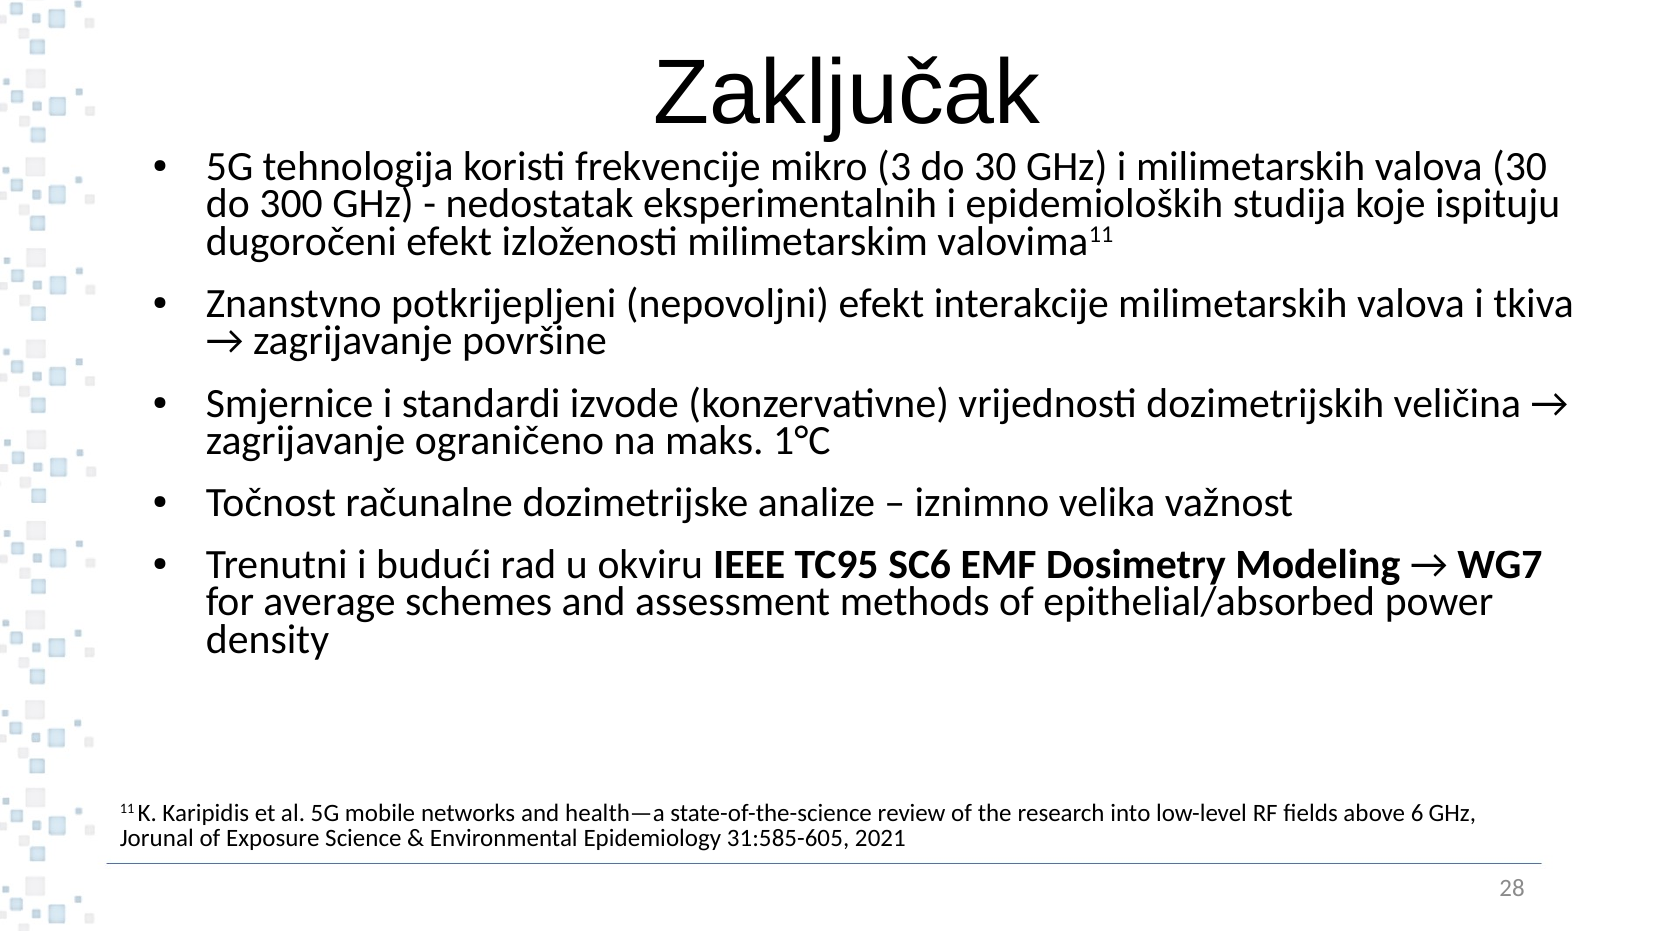

# Zaključak
5G tehnologija koristi frekvencije mikro (3 do 30 GHz) i milimetarskih valova (30 do 300 GHz) - nedostatak eksperimentalnih i epidemioloških studija koje ispituju dugoročeni efekt izloženosti milimetarskim valovima11
Znanstvno potkrijepljeni (nepovoljni) efekt interakcije milimetarskih valova i tkiva → zagrijavanje površine
Smjernice i standardi izvode (konzervativne) vrijednosti dozimetrijskih veličina → zagrijavanje ograničeno na maks. 1°C
Točnost računalne dozimetrijske analize – iznimno velika važnost
Trenutni i budući rad u okviru IEEE TC95 SC6 EMF Dosimetry Modeling → WG7 for average schemes and assessment methods of epithelial/absorbed power density
11 K. Karipidis et al. 5G mobile networks and health—a state-of-the-science review of the research into low-level RF fields above 6 GHz, Jorunal of Exposure Science & Environmental Epidemiology 31:585-605, 2021
28